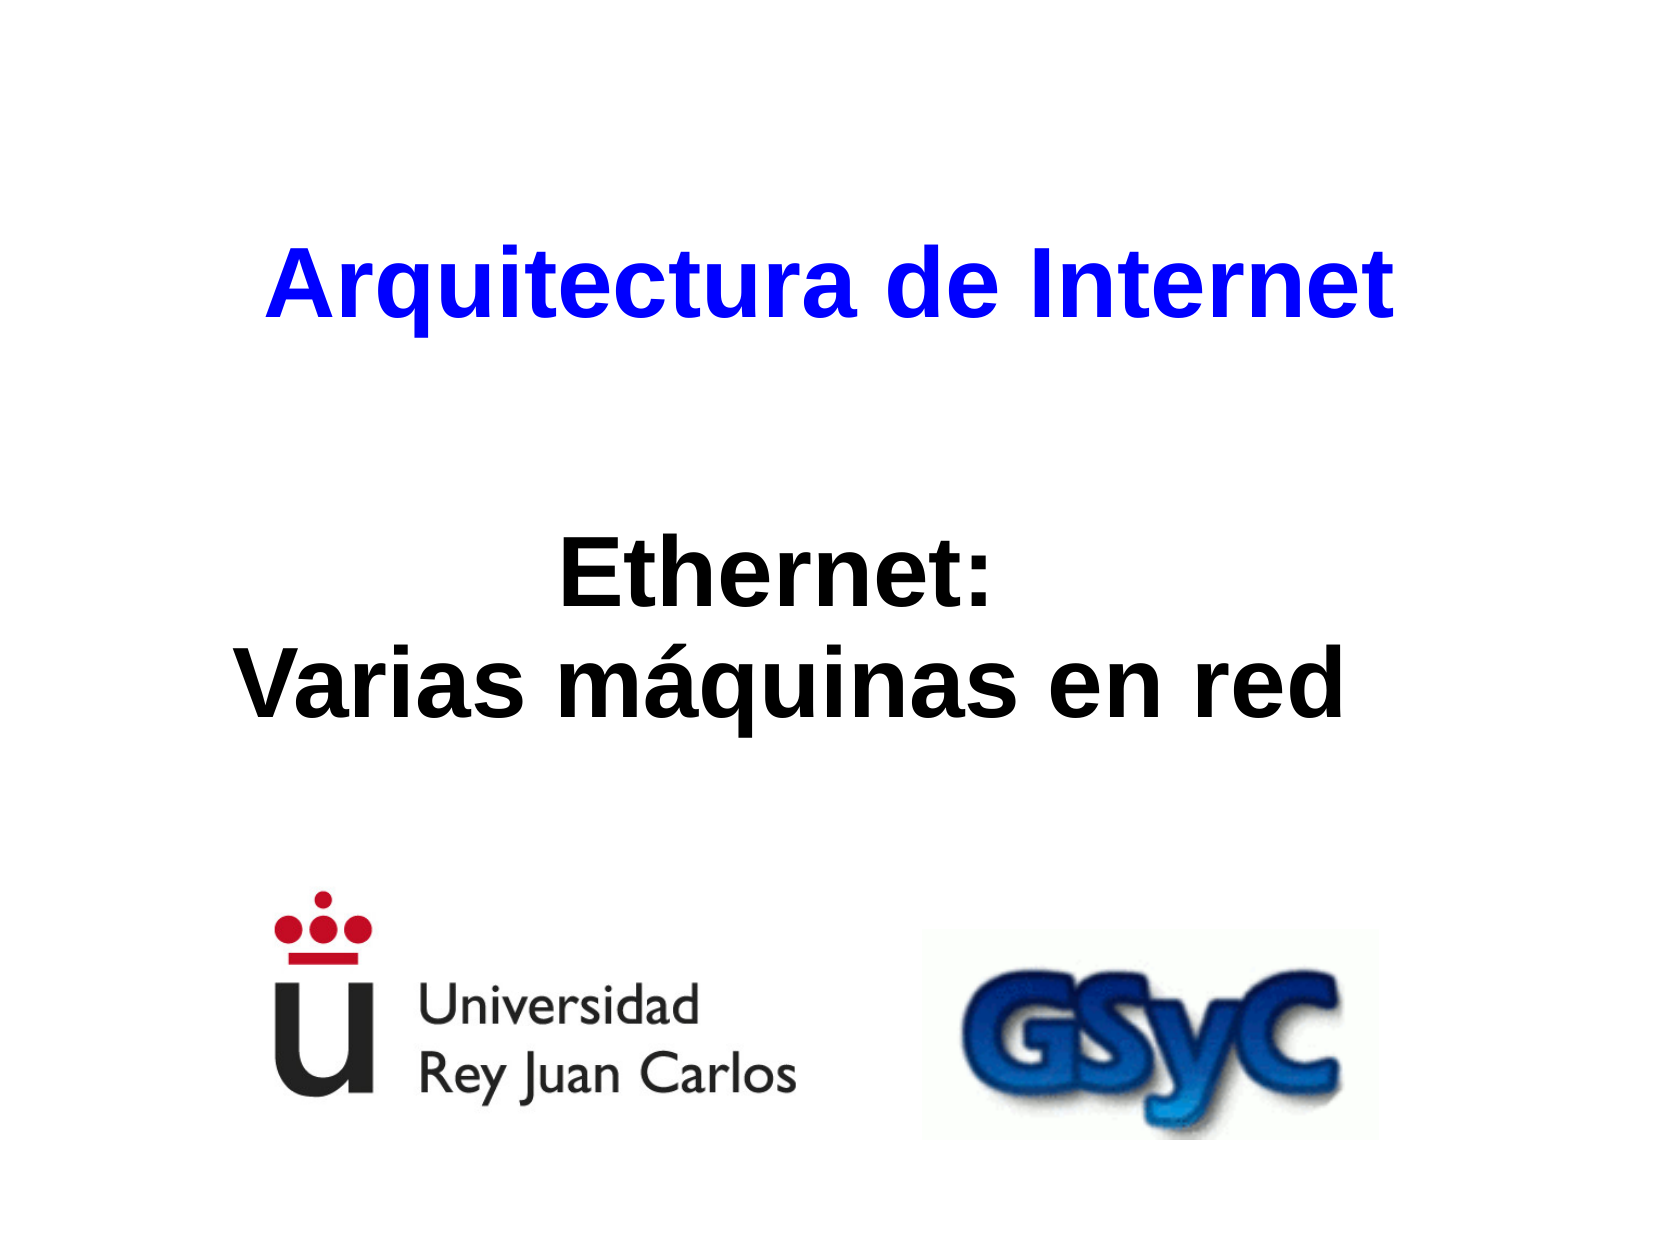

Arquitectura de Internet
# Ethernet: Varias máquinas en red